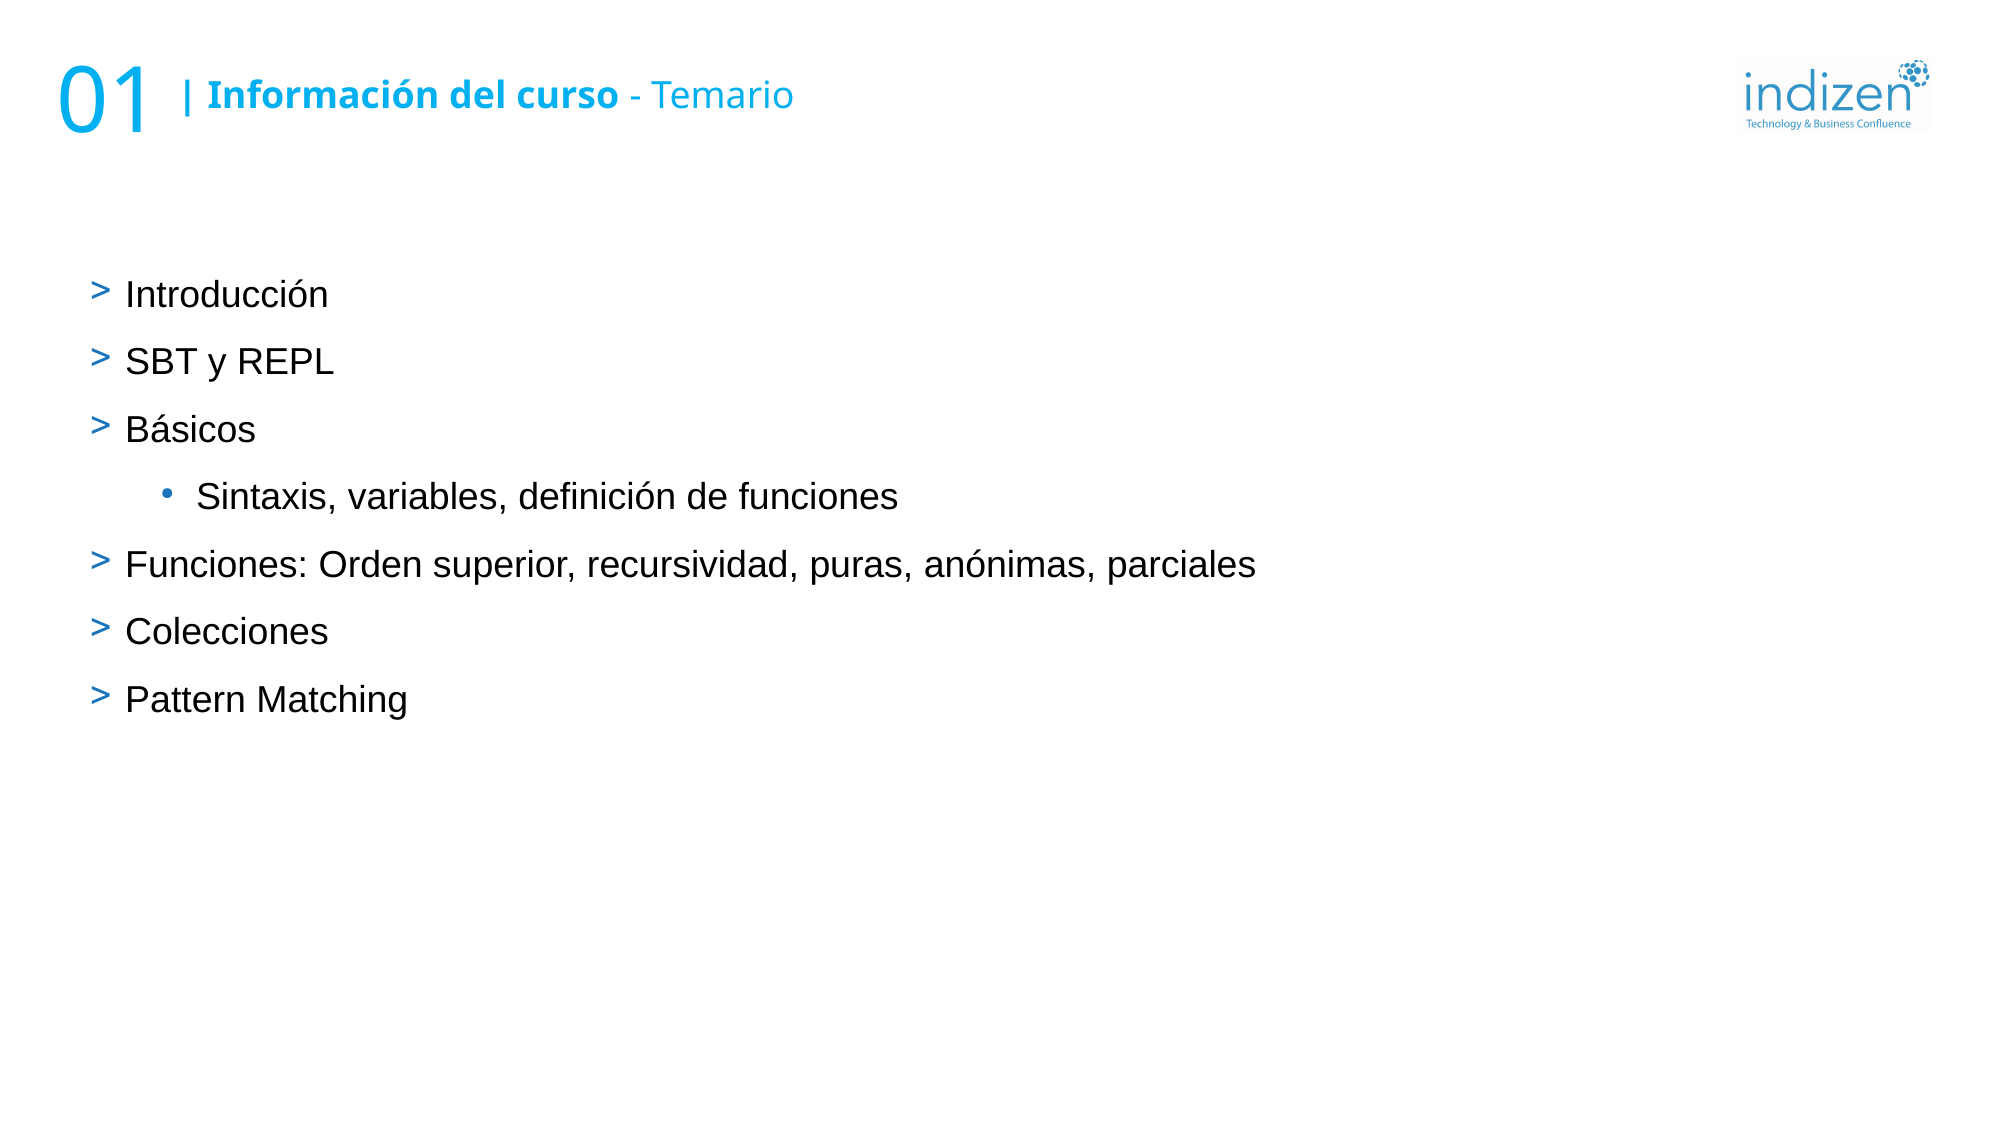

01
| Información del curso - Temario
Introducción
SBT y REPL
Básicos
Sintaxis, variables, definición de funciones
Funciones: Orden superior, recursividad, puras, anónimas, parciales
Colecciones
Pattern Matching